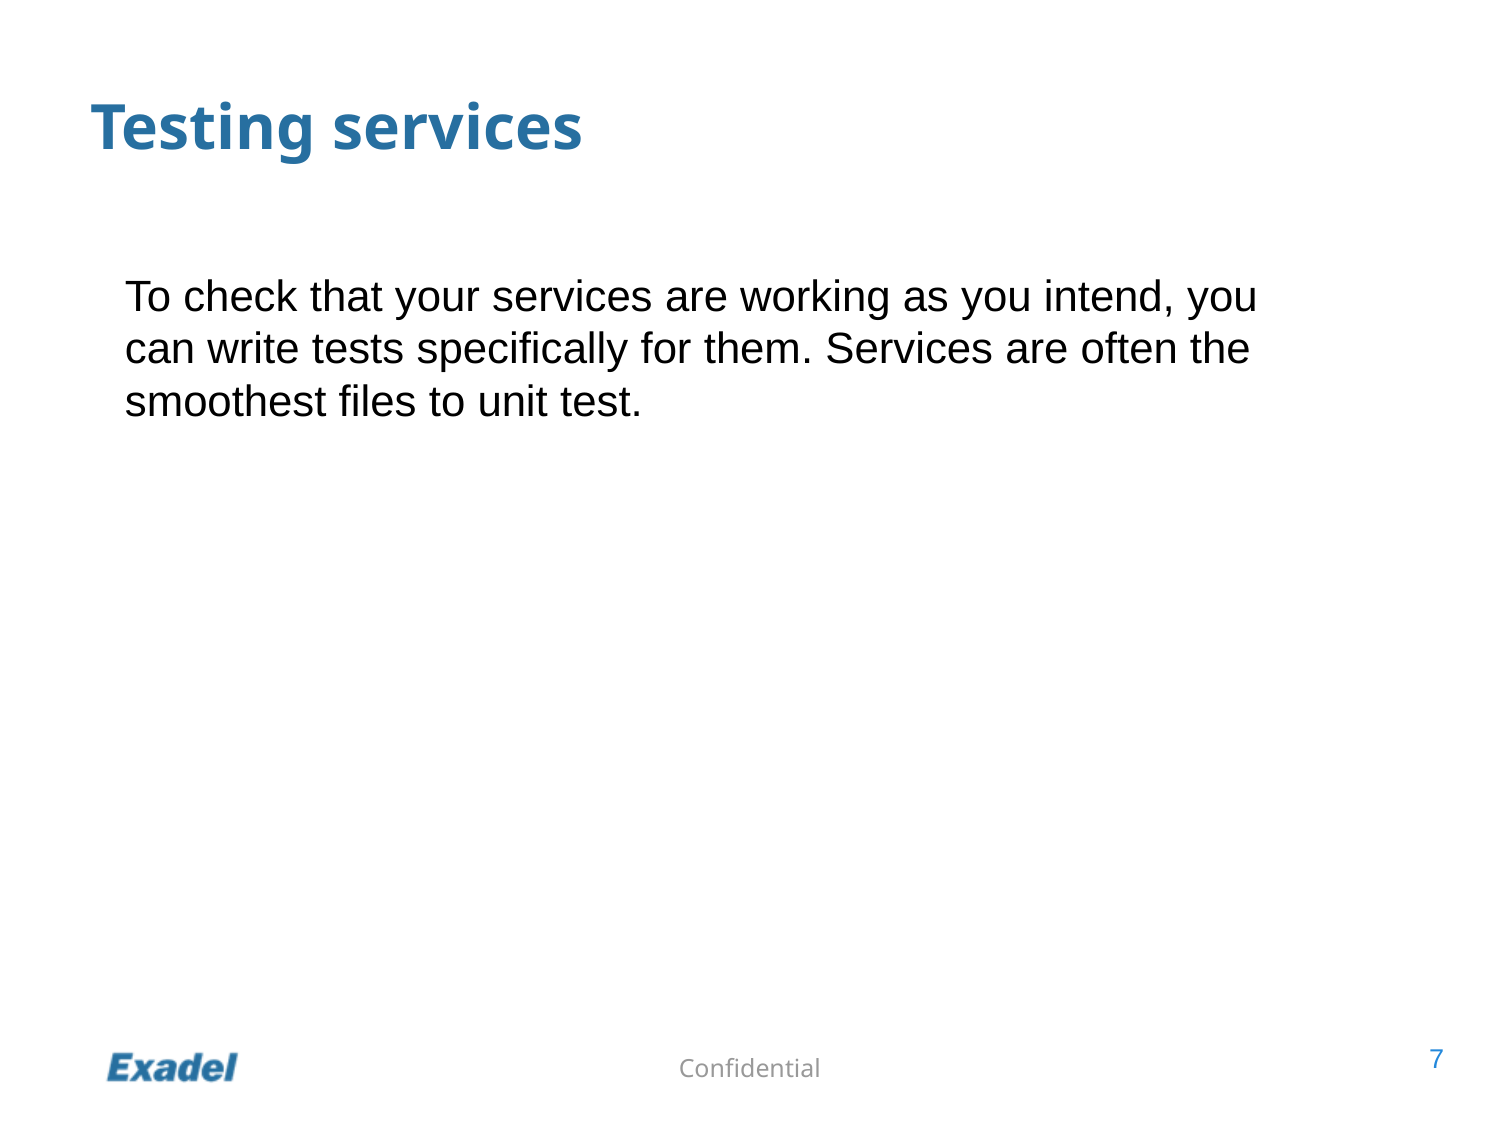

# Testing services
To check that your services are working as you intend, you can write tests specifically for them. Services are often the smoothest files to unit test.